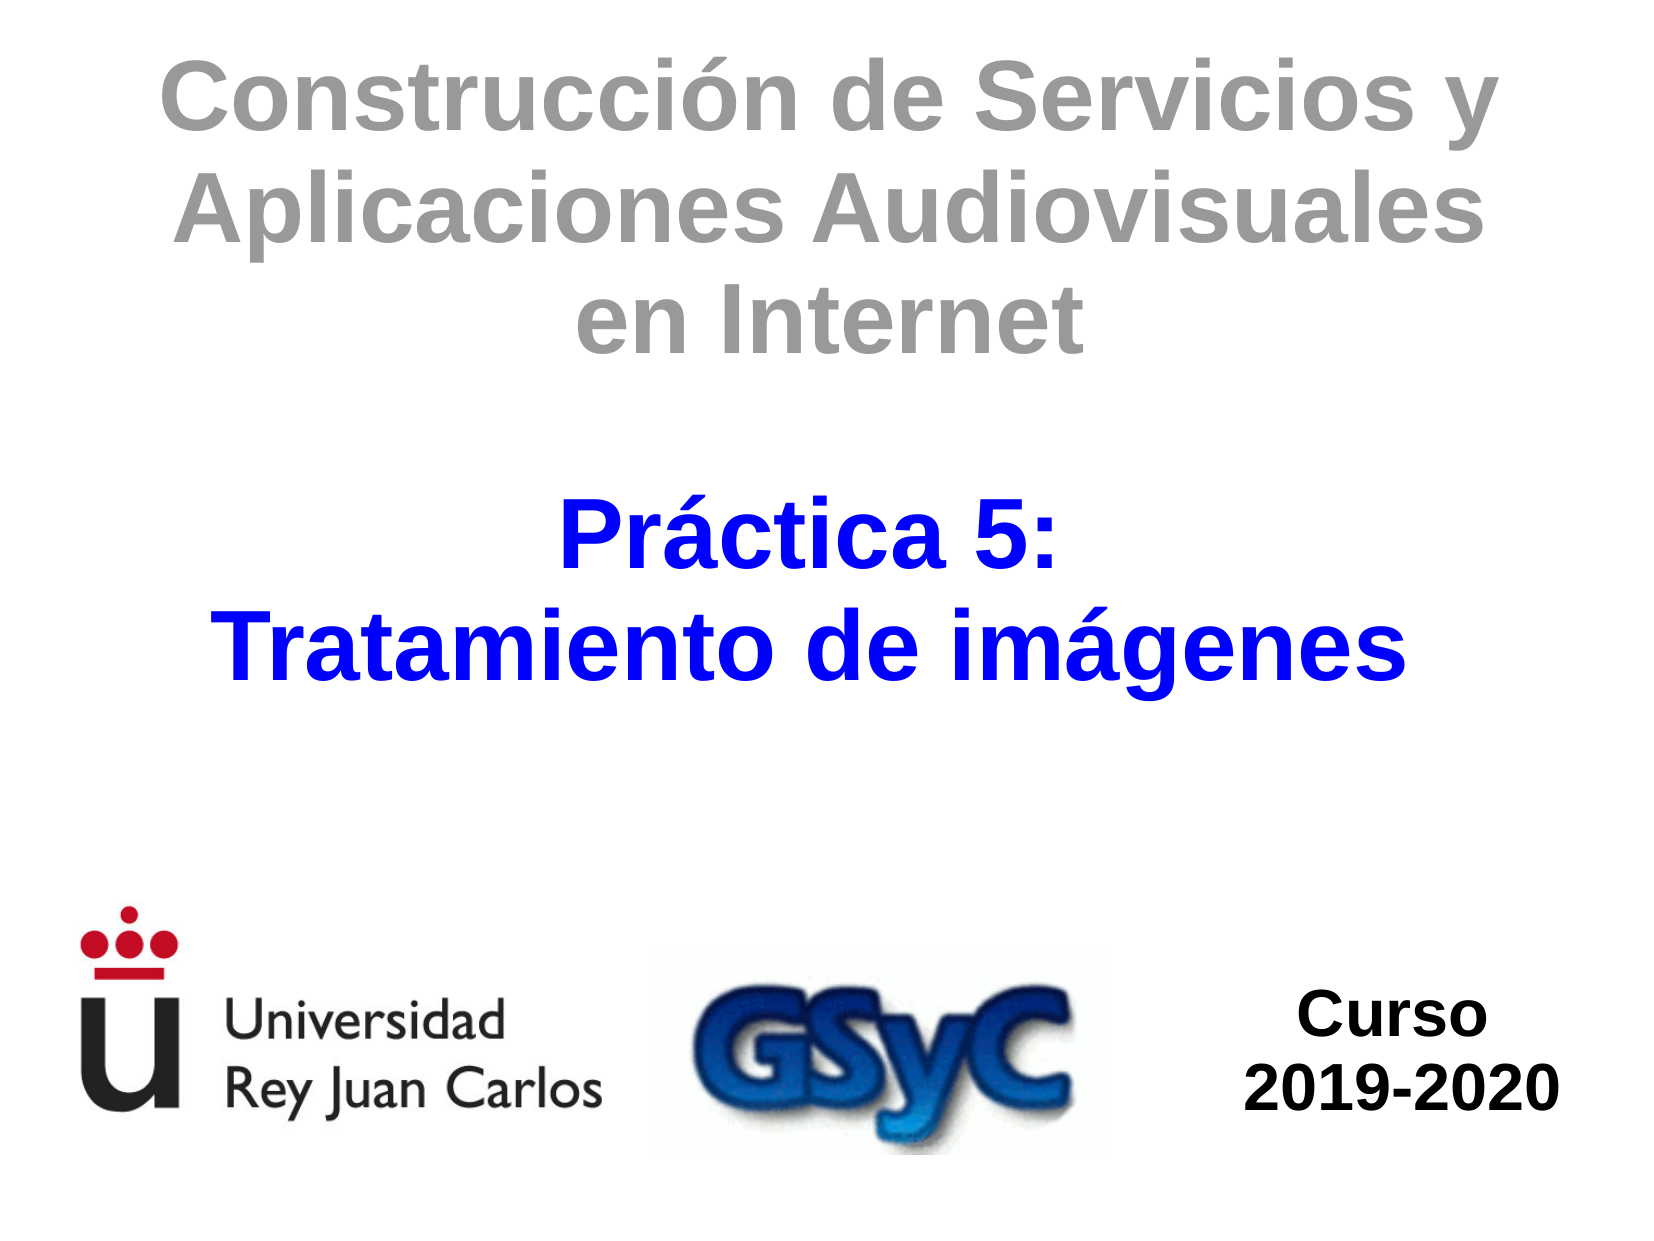

Construcción de Servicios y Aplicaciones Audiovisuales en Internet
# Práctica 5: Tratamiento de imágenes
Curso
2019-2020